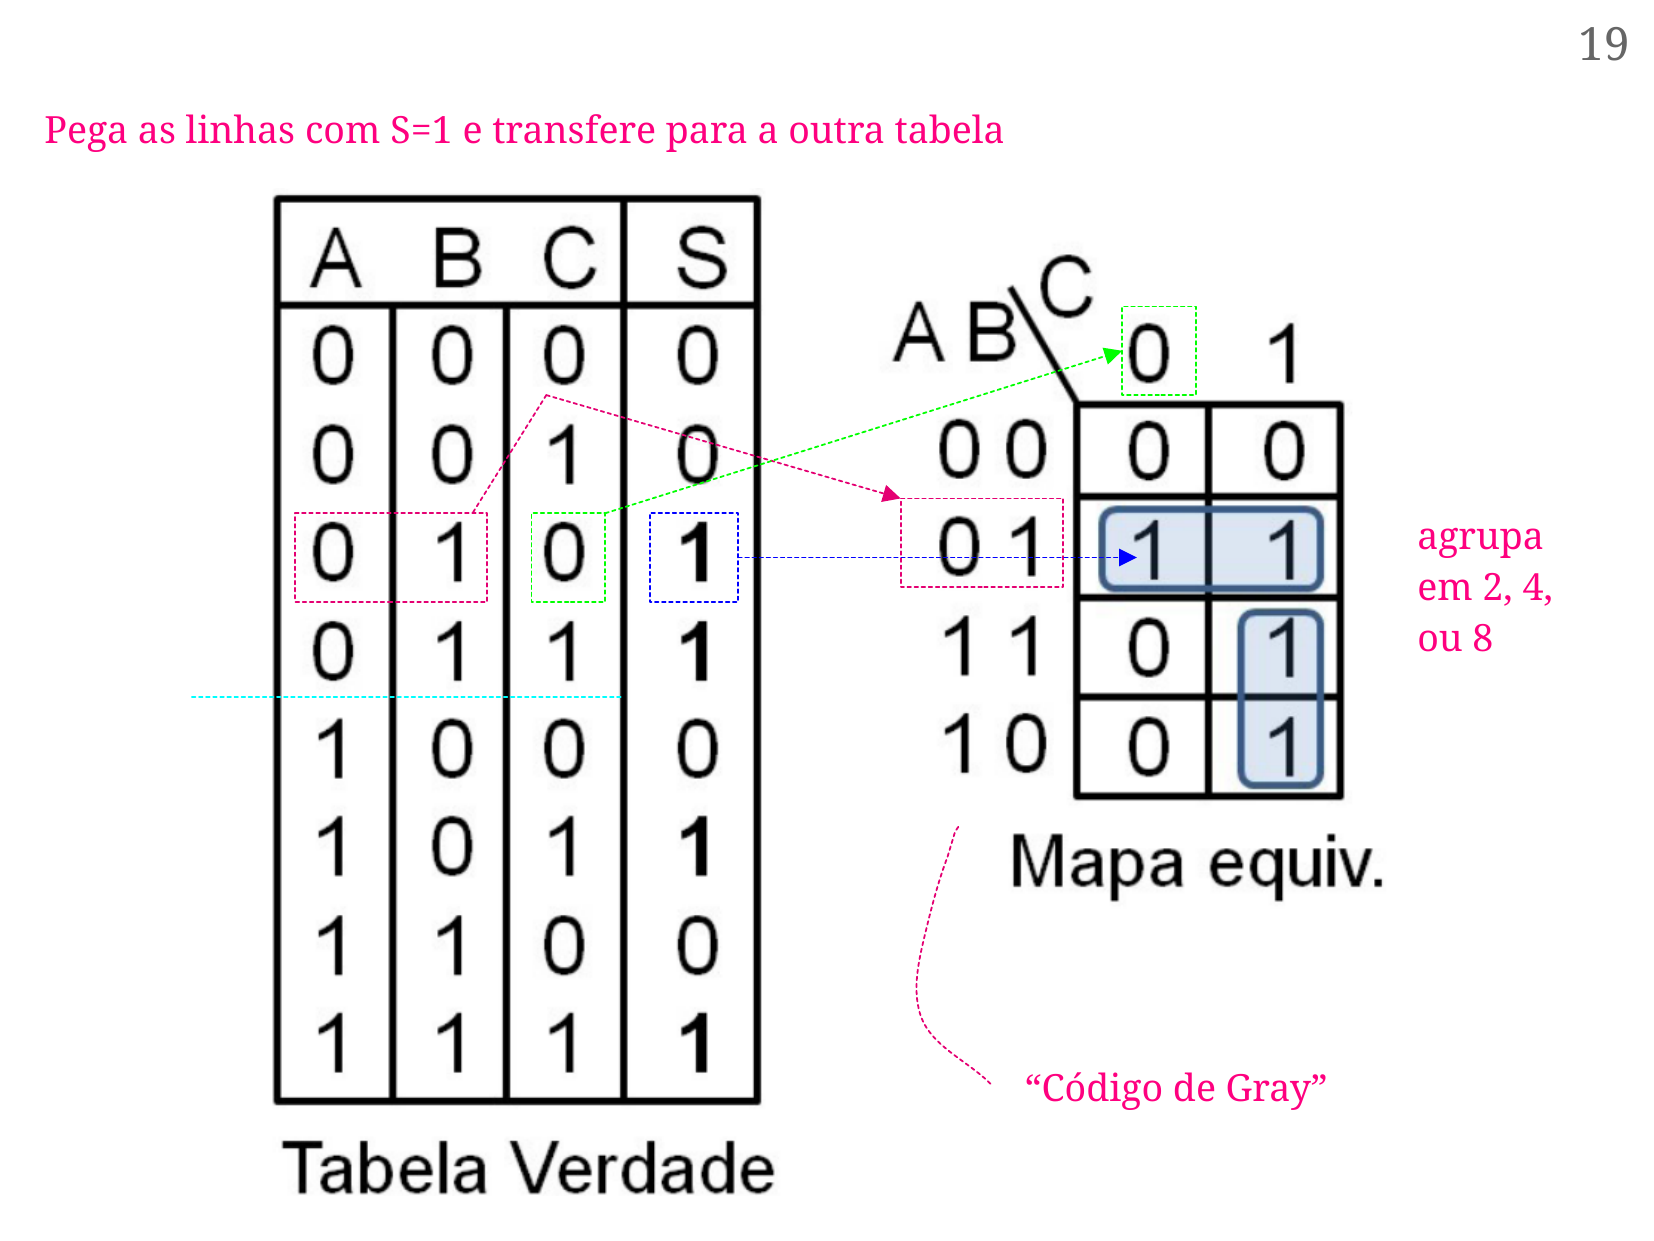

19
#
Pega as linhas com S=1 e transfere para a outra tabela
agrupa em 2, 4, ou 8
“Código de Gray”